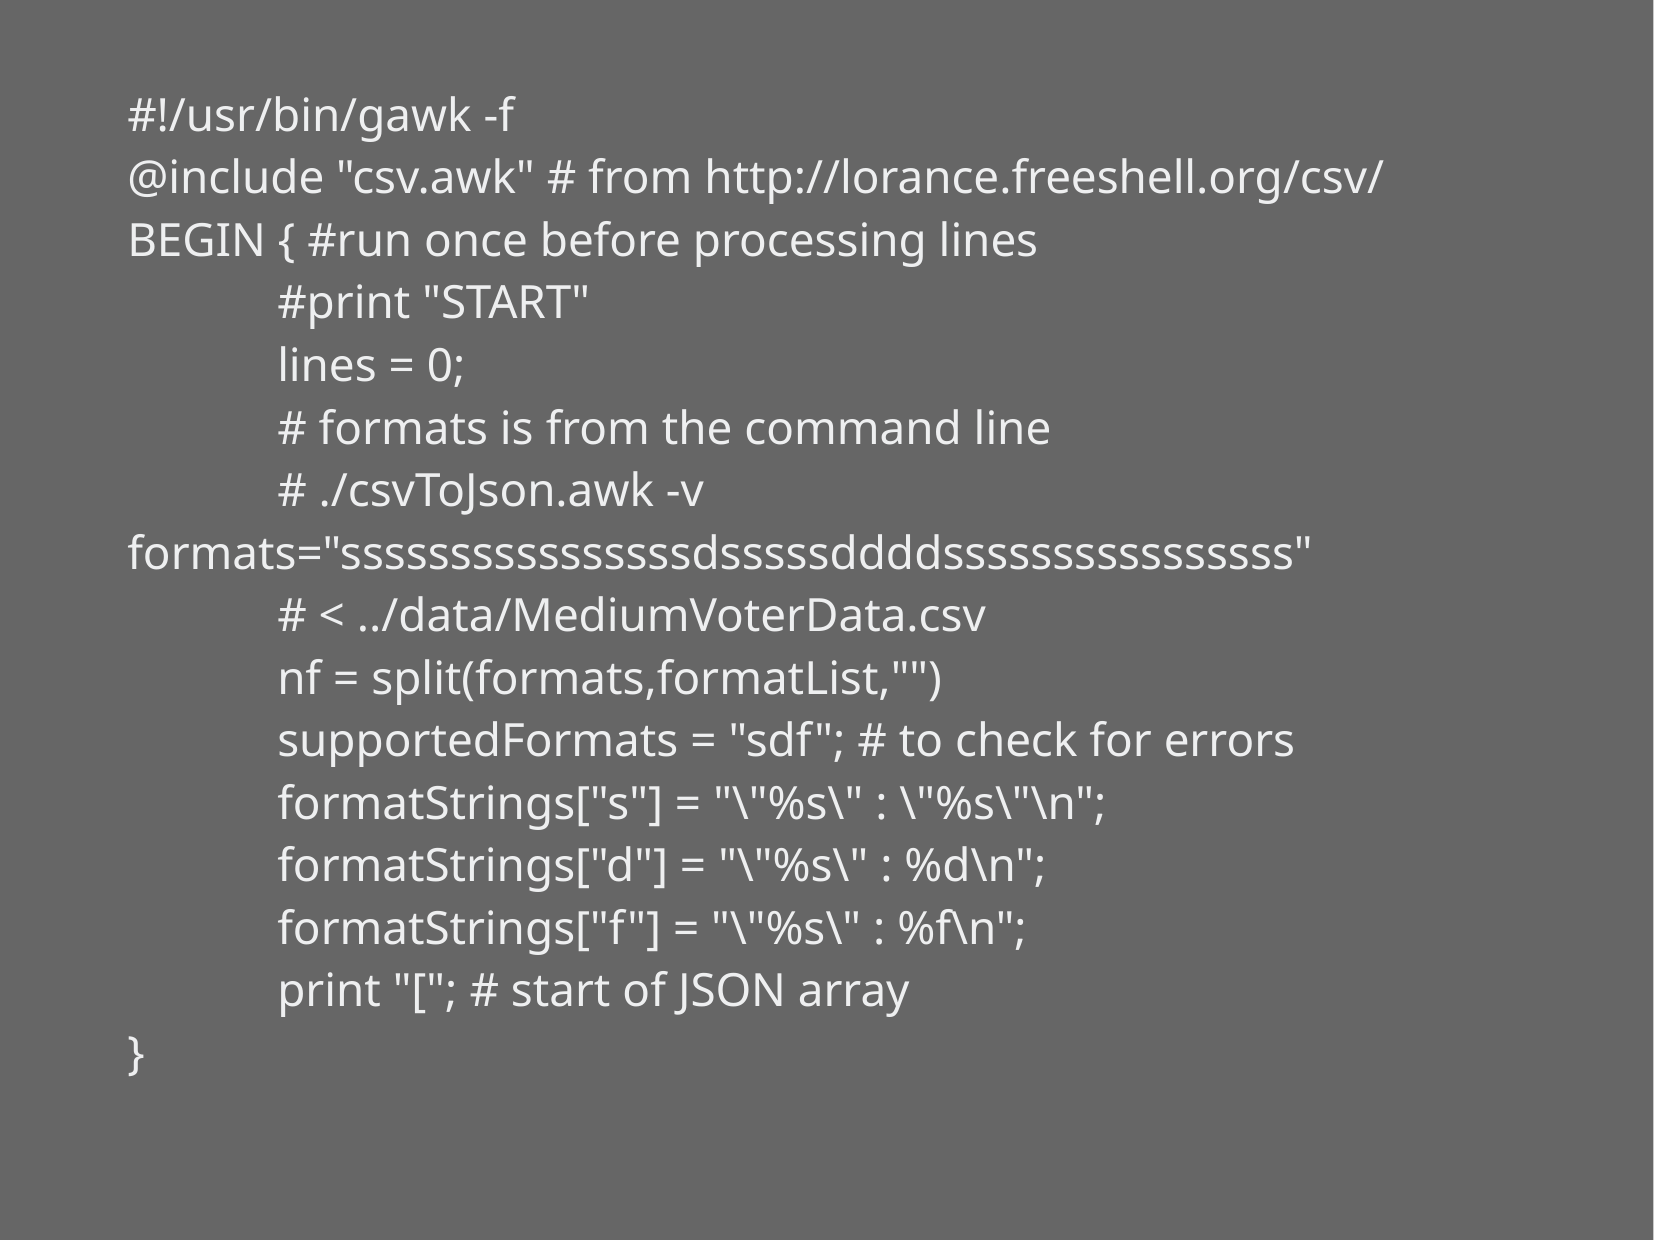

#!/usr/bin/gawk -f
@include "csv.awk" # from http://lorance.freeshell.org/csv/
BEGIN { #run once before processing lines
		#print "START"
		lines = 0;
		# formats is from the command line
		# ./csvToJson.awk -v formats="ssssssssssssssssdsssssddddssssssssssssssss"
		# < ../data/MediumVoterData.csv
		nf = split(formats,formatList,"")
		supportedFormats = "sdf"; # to check for errors
		formatStrings["s"] = "\"%s\" : \"%s\"\n";
		formatStrings["d"] = "\"%s\" : %d\n";
		formatStrings["f"] = "\"%s\" : %f\n";
		print "["; # start of JSON array
}